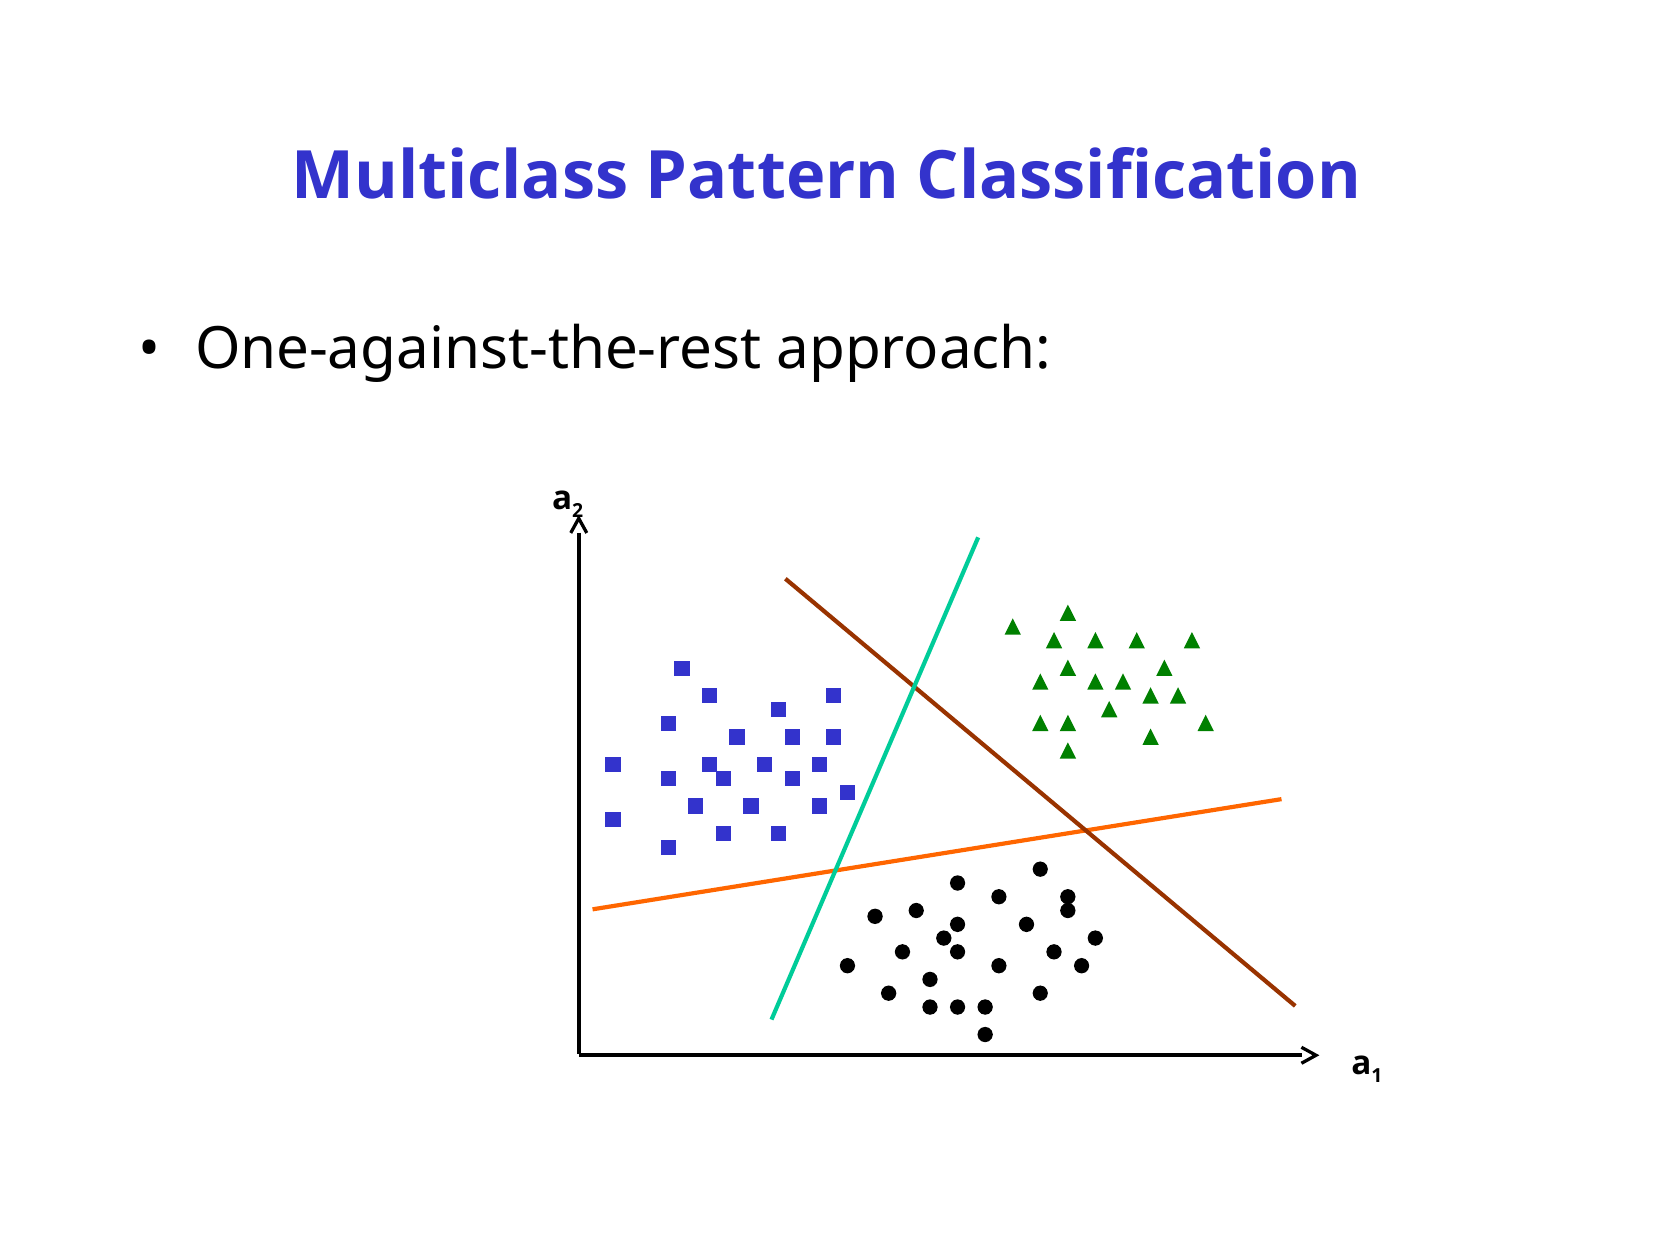

# Multiclass Pattern Classification
One-against-the-rest approach:
a2
a1